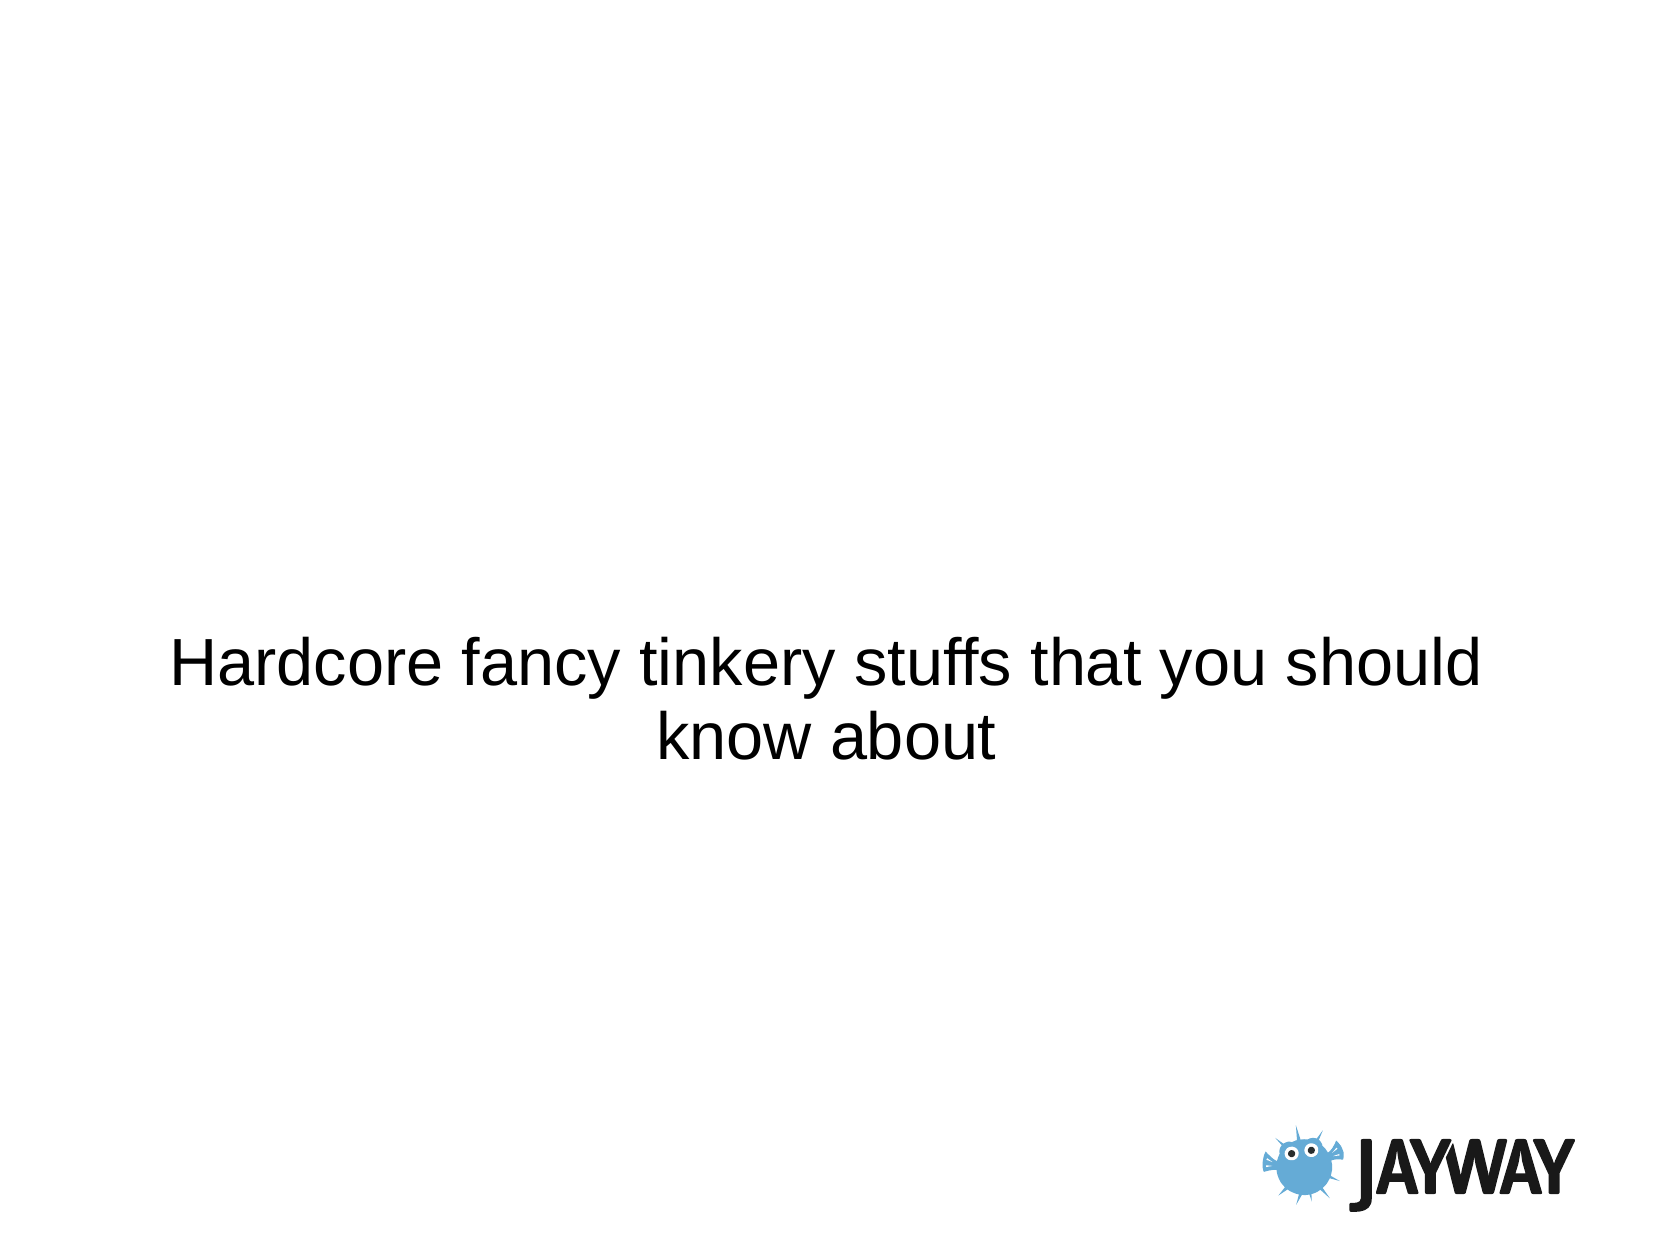

#
Hardcore fancy tinkery stuffs that you should know about